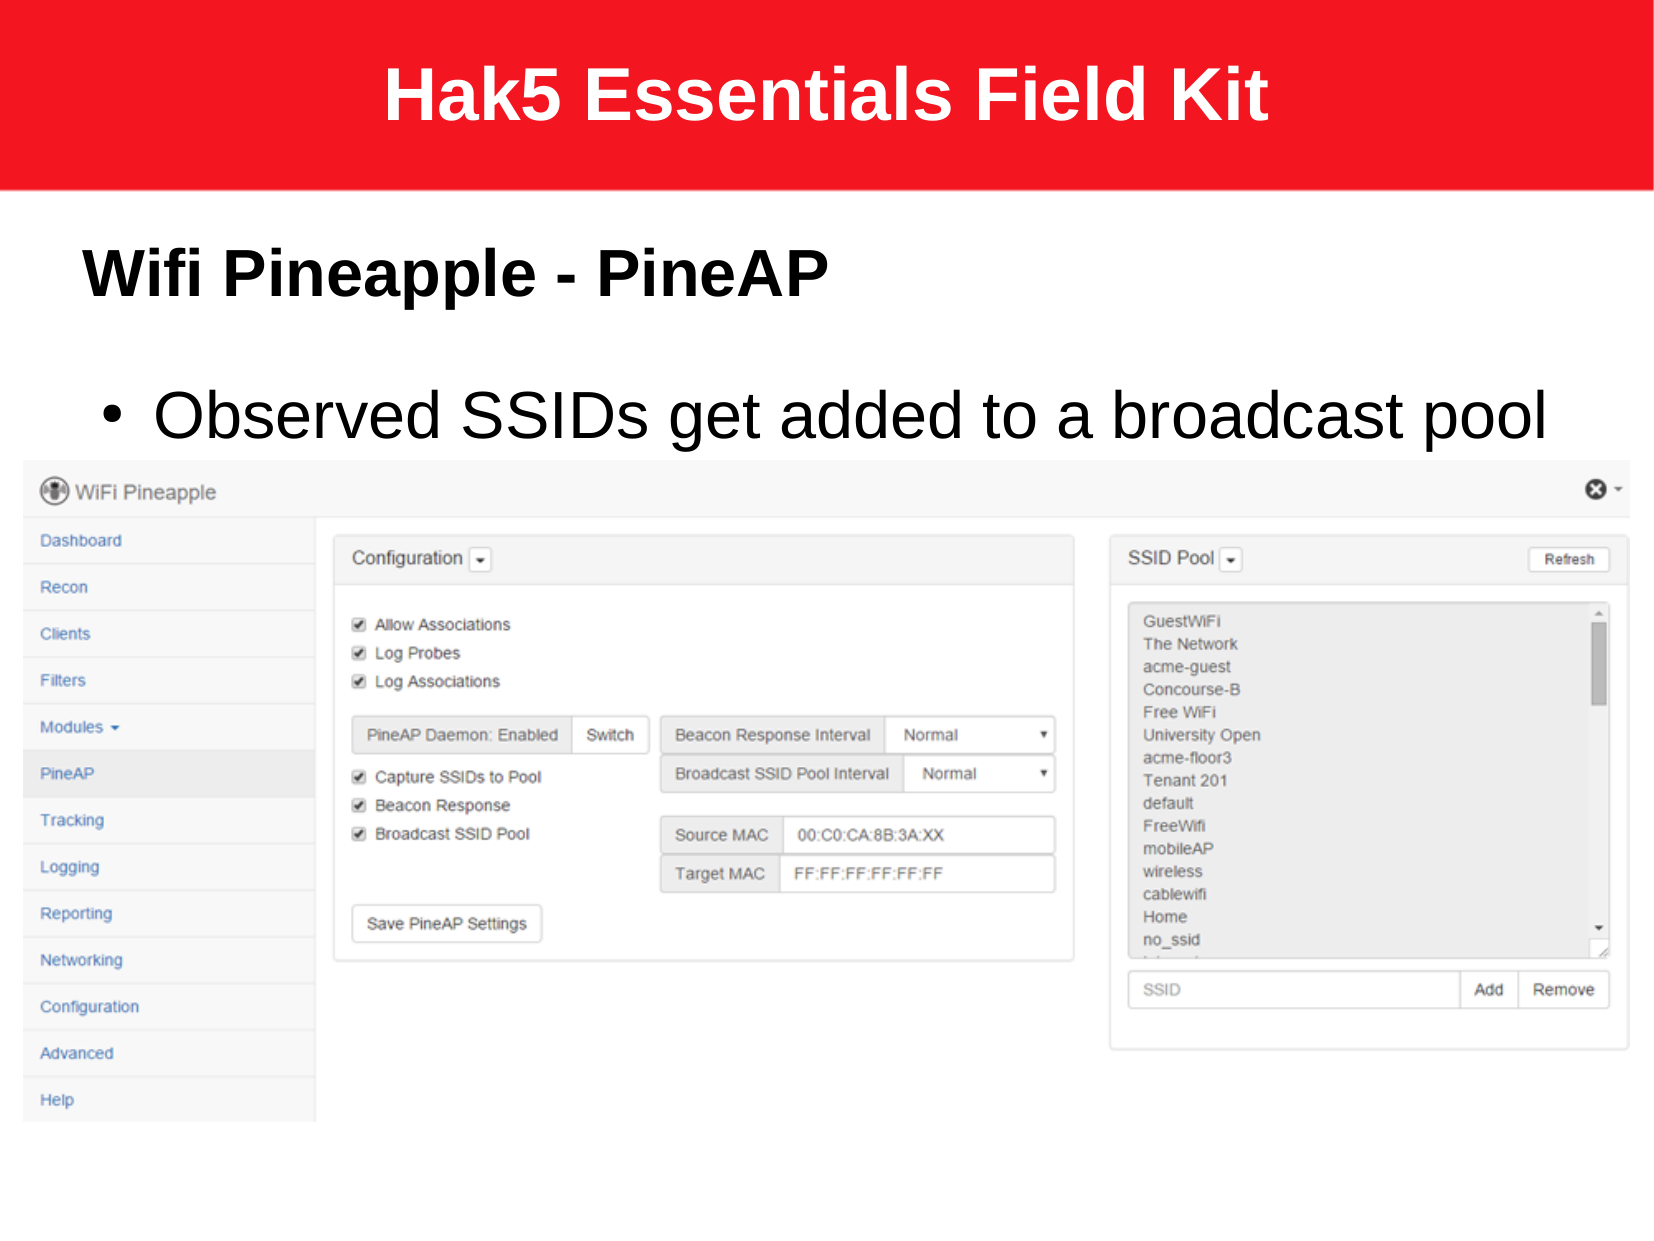

# Hak5 Essentials Field Kit
Wifi Pineapple - PineAP
Observed SSIDs get added to a broadcast pool